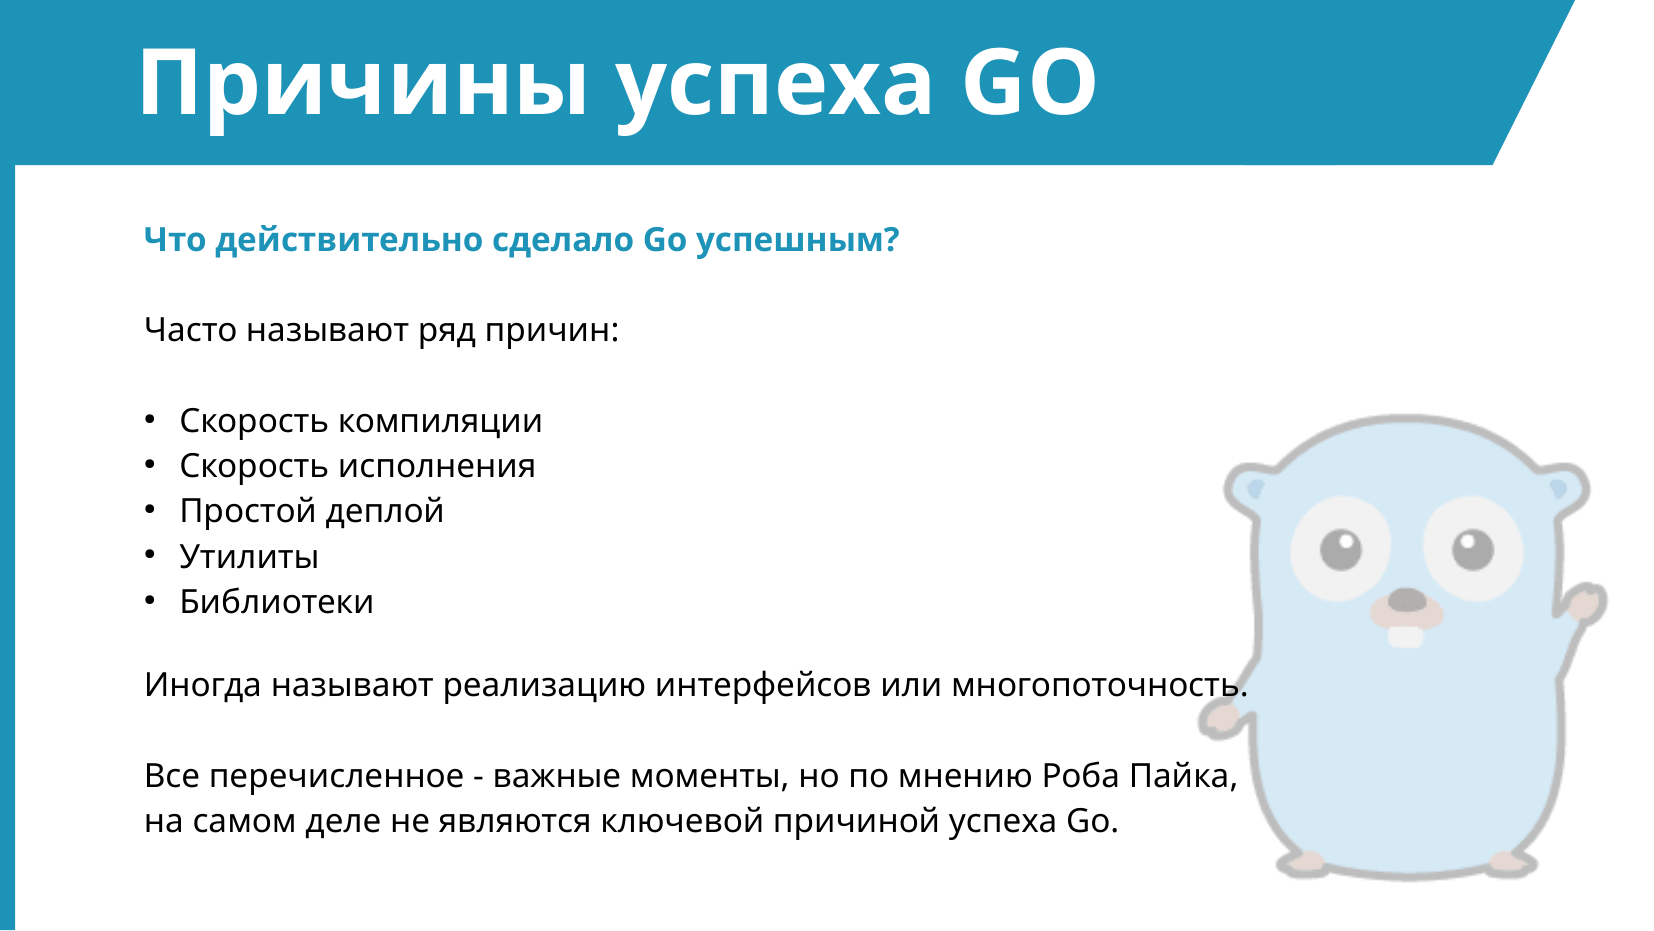

# Причины успеха GO
Что действительно сделало Go успешным?
Часто называют ряд причин:
Скорость компиляции
Скорость исполнения
Простой деплой
Утилиты
Библиотеки
Иногда называют реализацию интерфейсов или многопоточность.
Все перечисленное - важные моменты, но по мнению Роба Пайка,
на самом деле не являются ключевой причиной успеха Go.